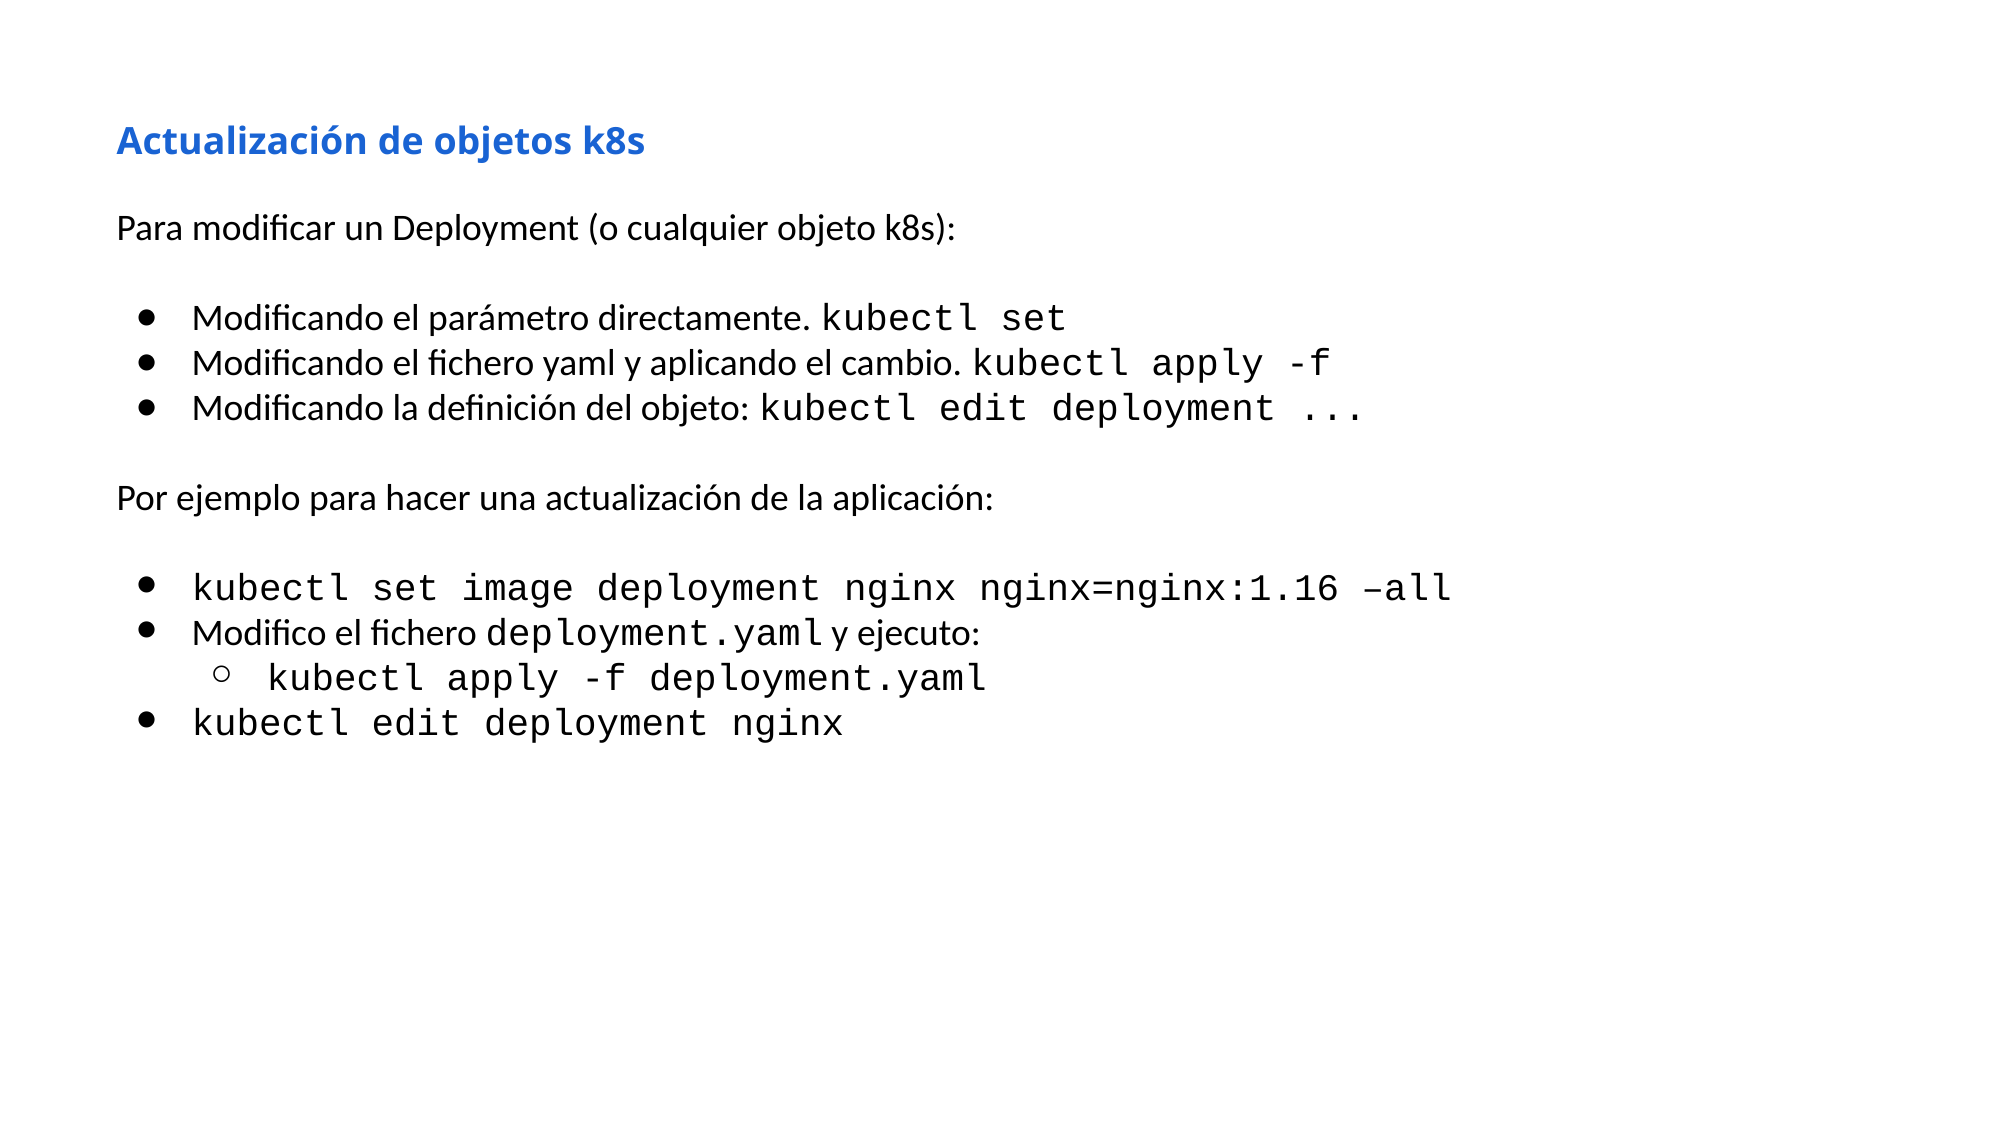

Actualización de objetos k8s
Para modificar un Deployment (o cualquier objeto k8s):
Modificando el parámetro directamente. kubectl set
Modificando el fichero yaml y aplicando el cambio. kubectl apply -f
Modificando la definición del objeto: kubectl edit deployment ...
Por ejemplo para hacer una actualización de la aplicación:
kubectl set image deployment nginx nginx=nginx:1.16 –all
Modifico el fichero deployment.yaml y ejecuto:
kubectl apply -f deployment.yaml
kubectl edit deployment nginx